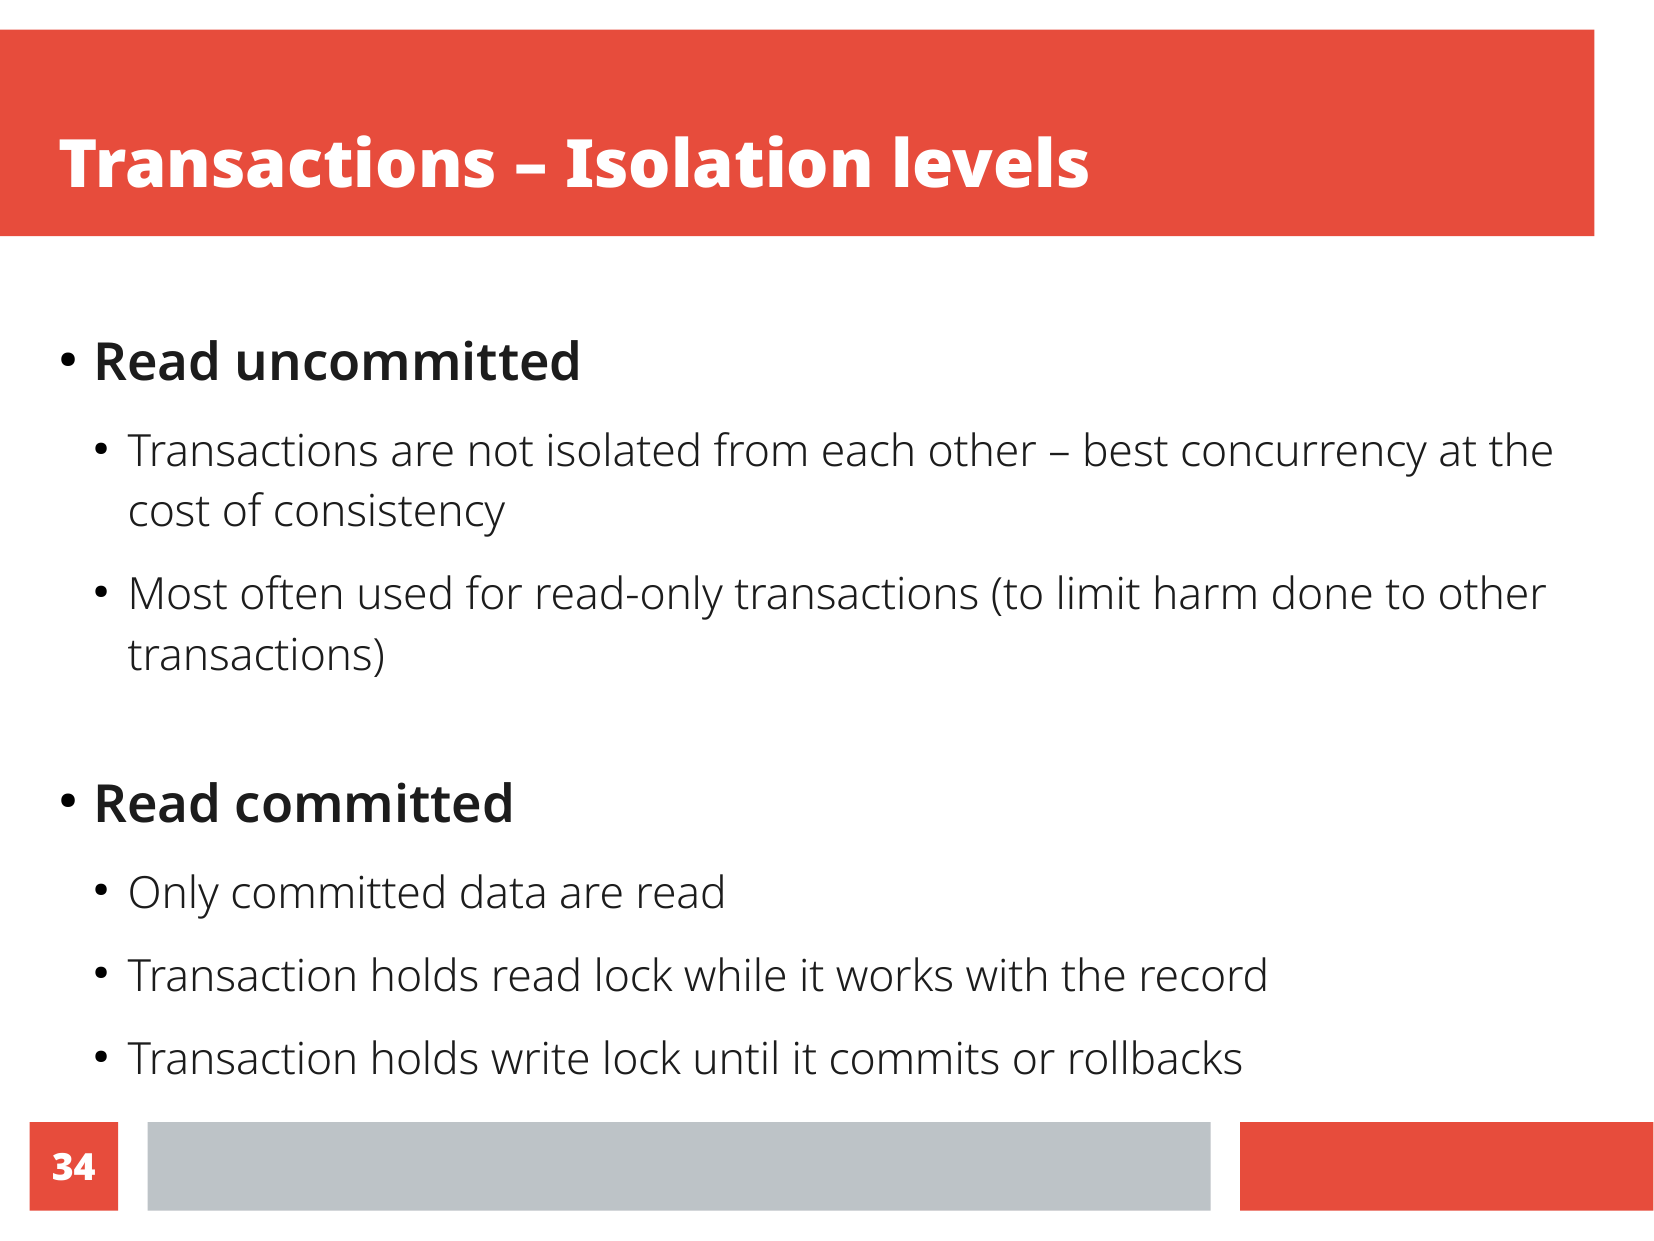

# Transactions – Isolation levels
Read uncommitted
Transactions are not isolated from each other – best concurrency at the cost of consistency
Most often used for read-only transactions (to limit harm done to other transactions)
Read committed
Only committed data are read
Transaction holds read lock while it works with the record
Transaction holds write lock until it commits or rollbacks
34